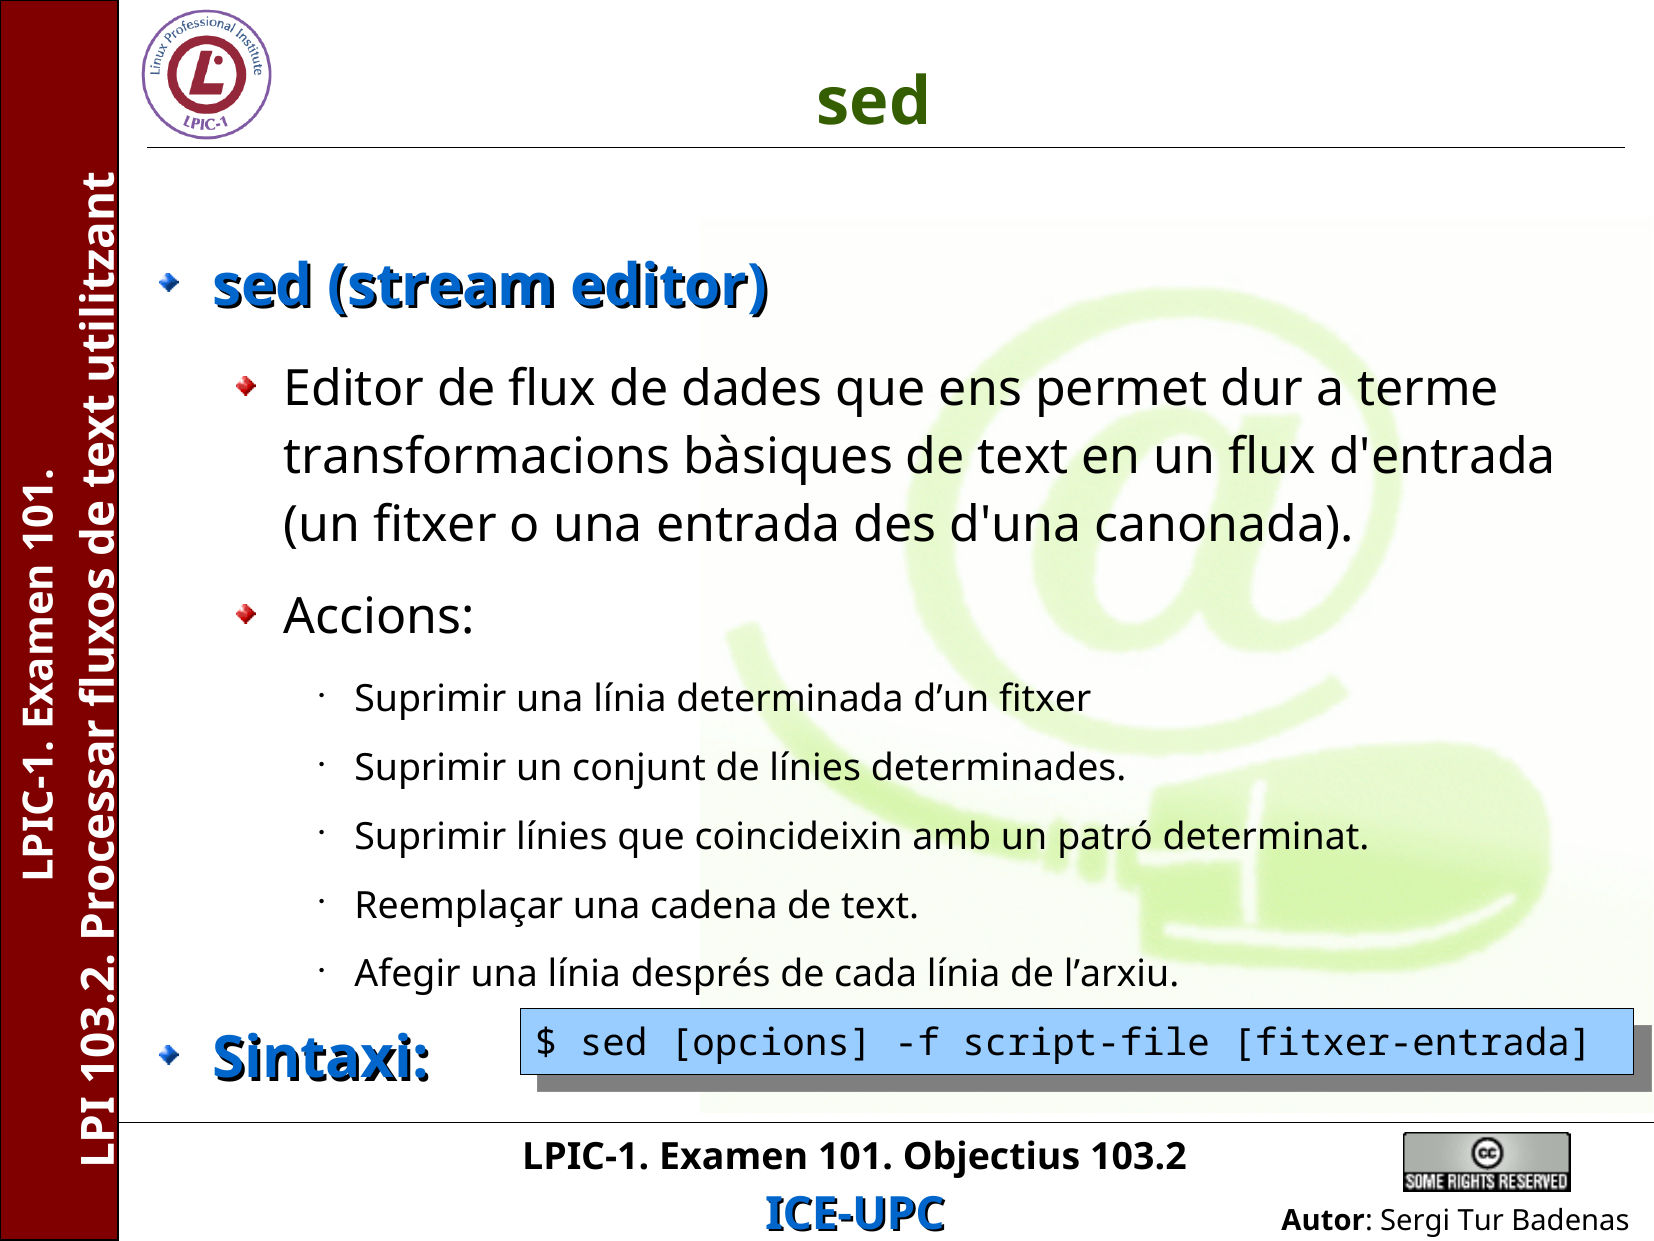

# sed
sed (stream editor)
Editor de flux de dades que ens permet dur a terme transformacions bàsiques de text en un flux d'entrada (un fitxer o una entrada des d'una canonada).
Accions:
Suprimir una línia determinada d’un fitxer
Suprimir un conjunt de línies determinades.
Suprimir línies que coincideixin amb un patró determinat.
Reemplaçar una cadena de text.
Afegir una línia després de cada línia de l’arxiu.
Sintaxi:
$ sed [opcions] -f script-file [fitxer-entrada]